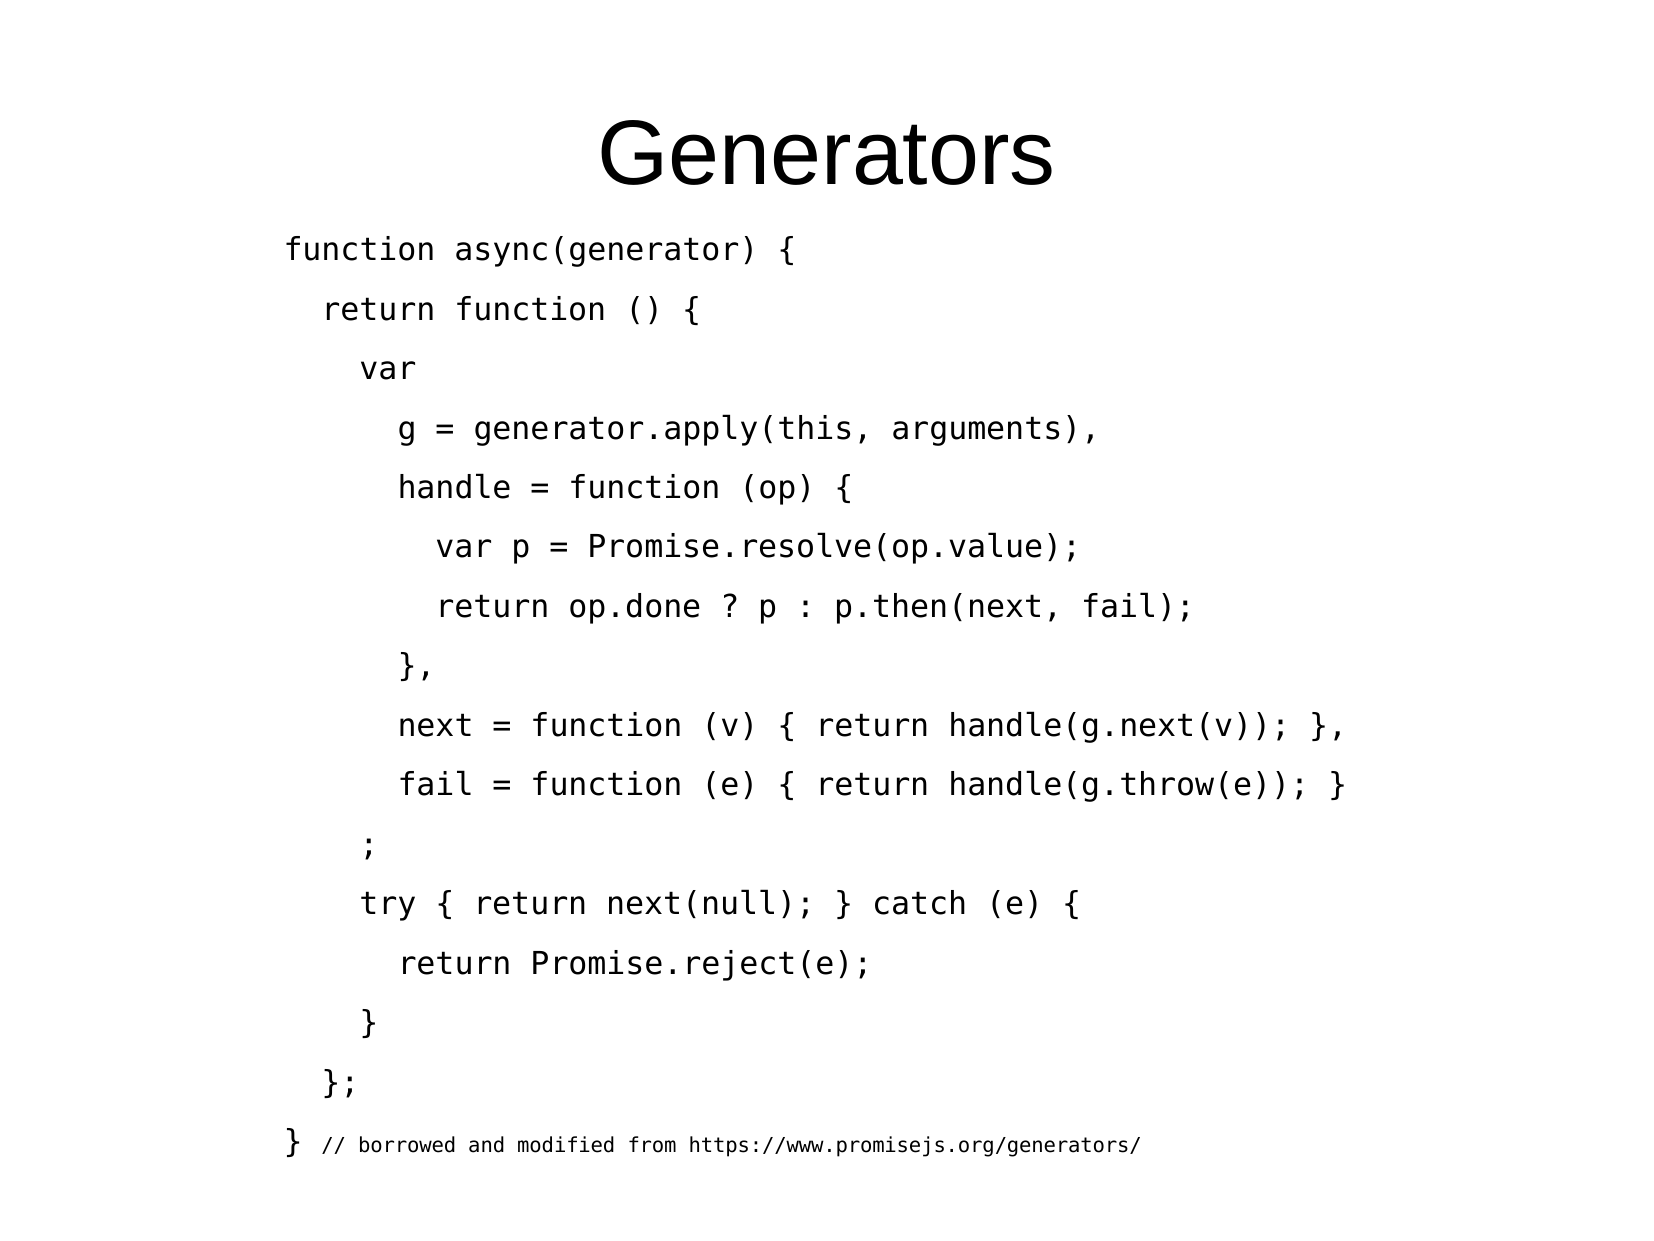

# Generators
function async(generator) {
 return function () {
 var
 g = generator.apply(this, arguments),
 handle = function (op) {
 var p = Promise.resolve(op.value);
 return op.done ? p : p.then(next, fail);
 },
 next = function (v) { return handle(g.next(v)); },
 fail = function (e) { return handle(g.throw(e)); }
 ;
 try { return next(null); } catch (e) {
 return Promise.reject(e);
 }
 };
} // borrowed and modified from https://www.promisejs.org/generators/